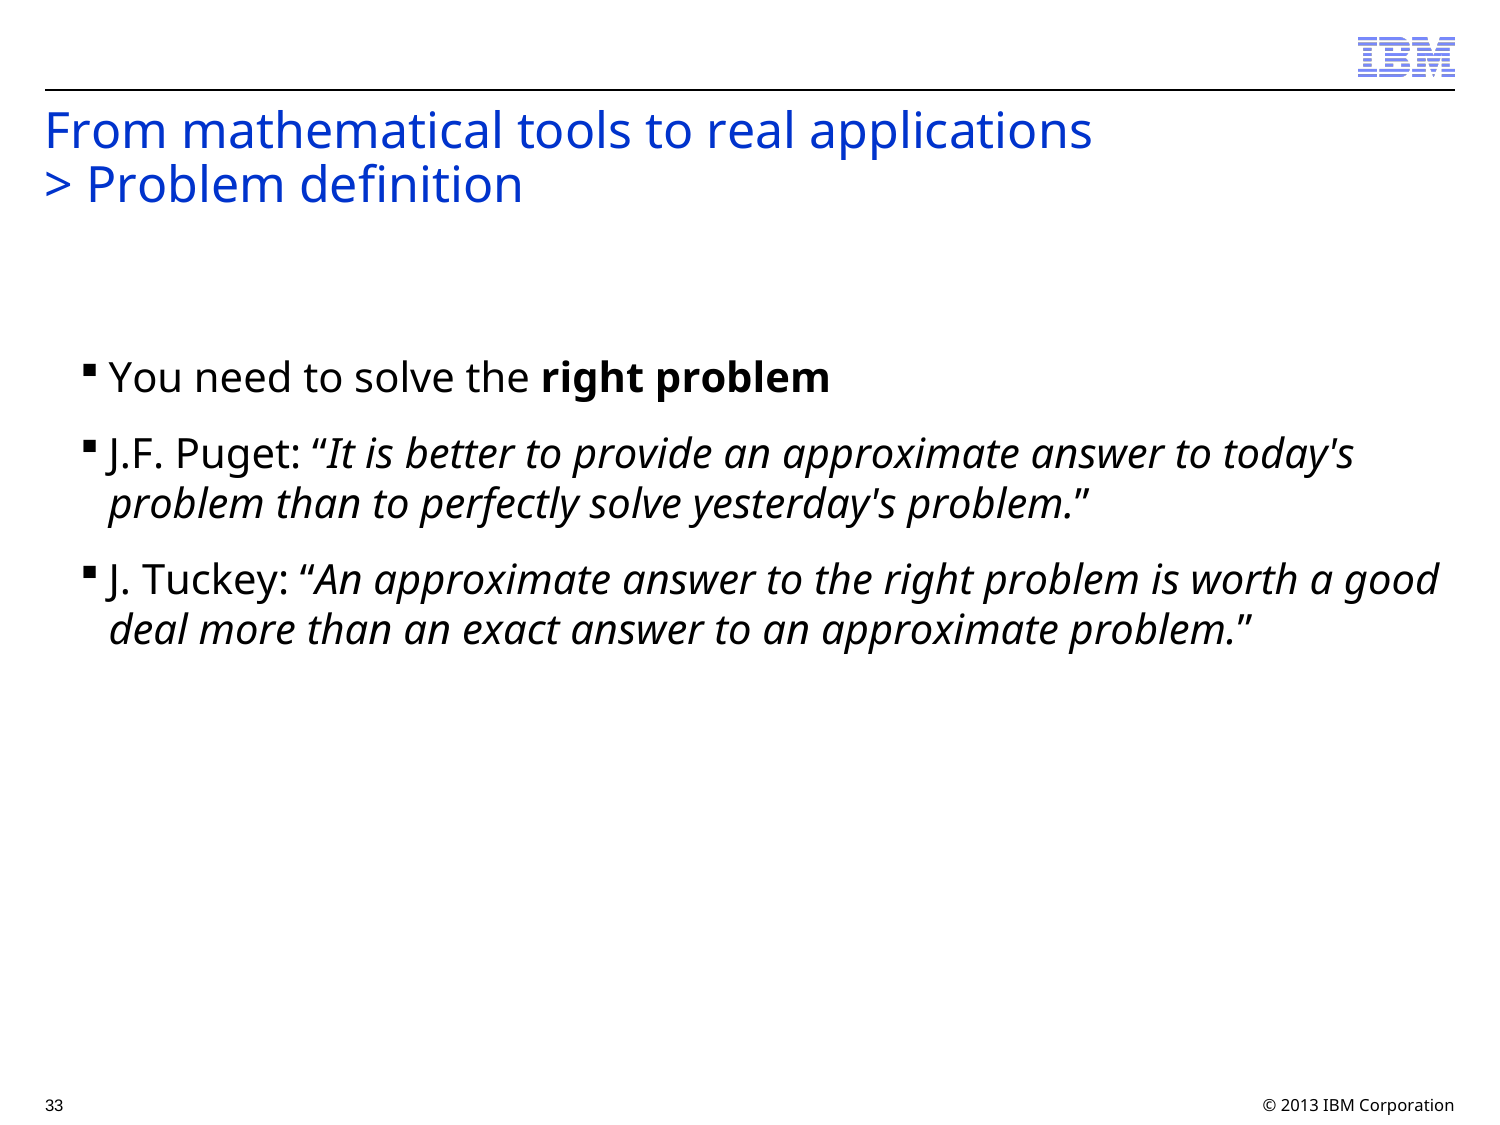

# From mathematical tools to real applications > Problem definition
You need to solve the right problem
J.F. Puget: “It is better to provide an approximate answer to today's problem than to perfectly solve yesterday's problem.”
J. Tuckey: “An approximate answer to the right problem is worth a good deal more than an exact answer to an approximate problem.”
33